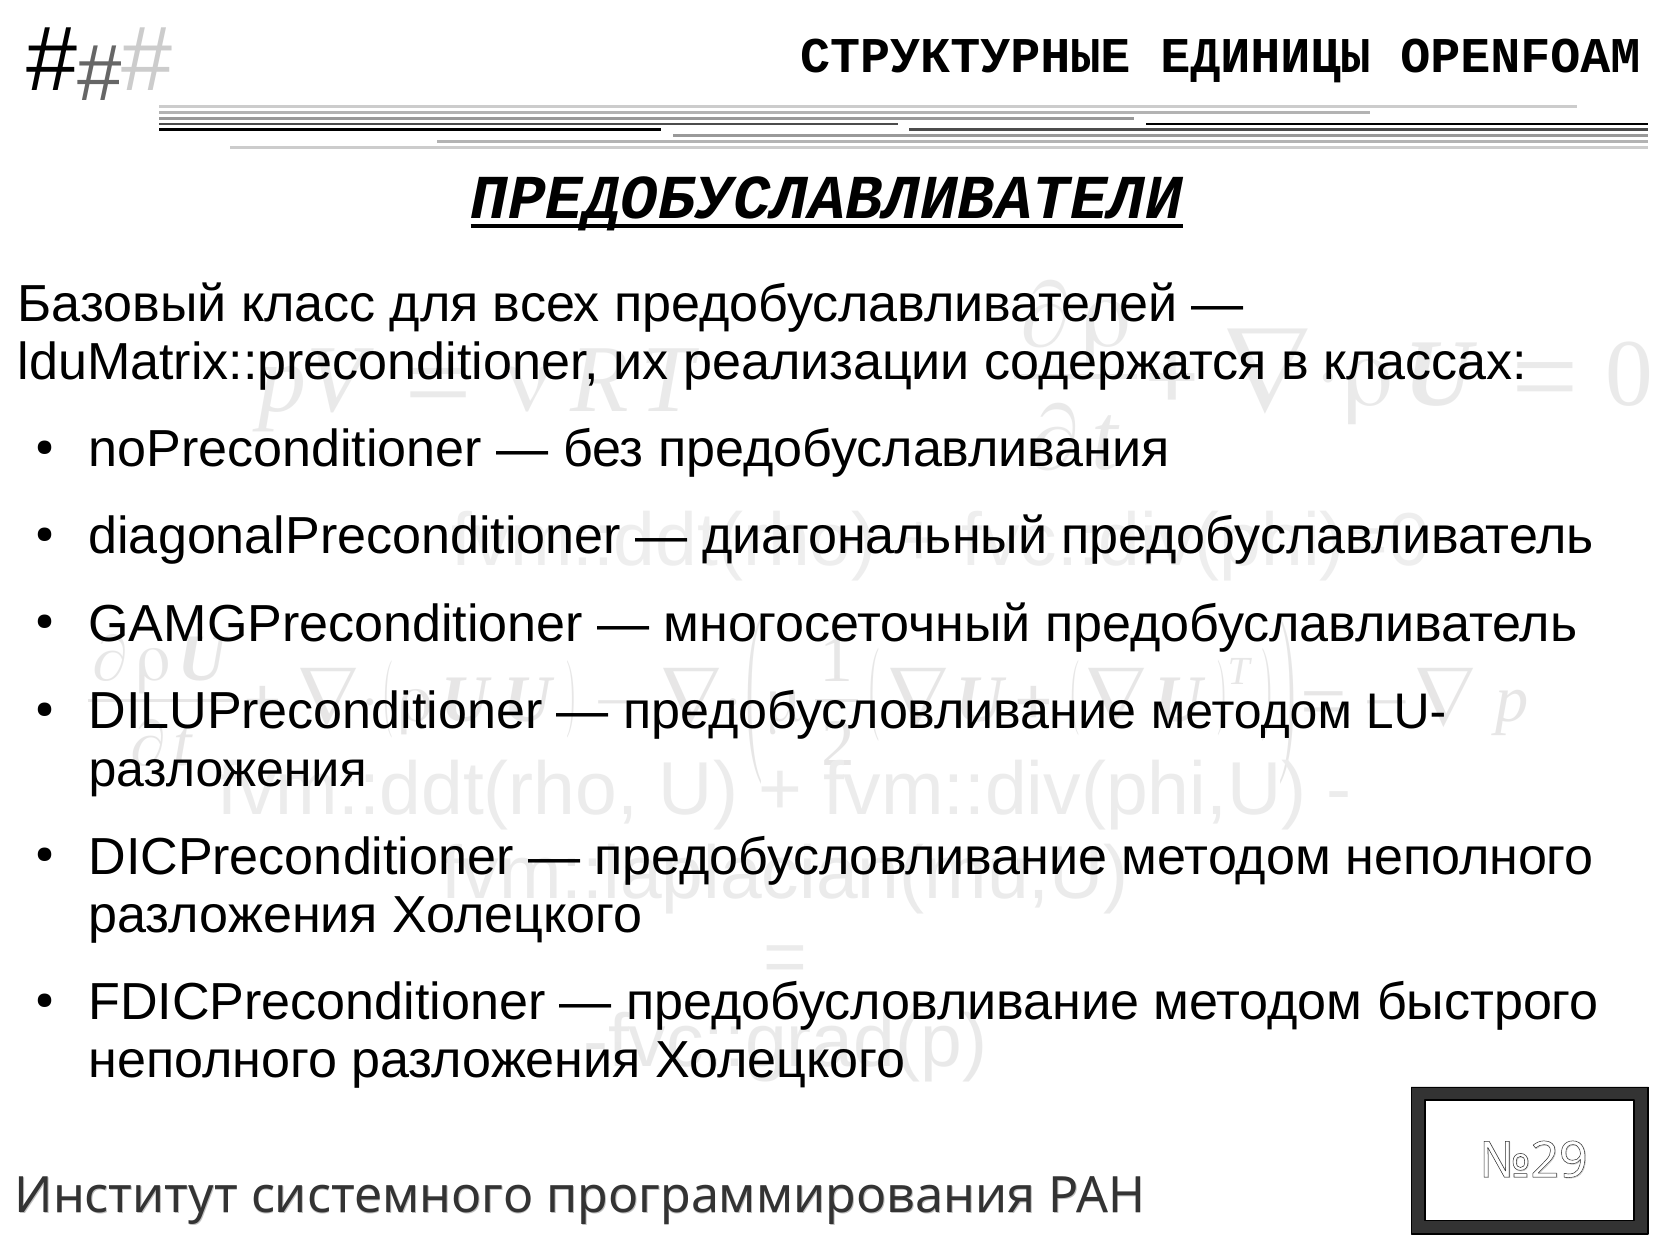

# ПРЕДОБУСЛАВЛИВАТЕЛИ
Базовый класс для всех предобуславливателей — lduMatrix::preconditioner, их реализации содержатся в классах:
noPreconditioner — без предобуславливания
diagonalPreconditioner — диагональный предобуславливатель
GAMGPreconditioner — многосеточный предобуславливатель
DILUPreconditioner — предобусловливание методом LU-разложения
DICPreconditioner — предобусловливание методом неполного разложения Холецкого
FDICPreconditioner — предобусловливание методом быстрого неполного разложения Холецкого